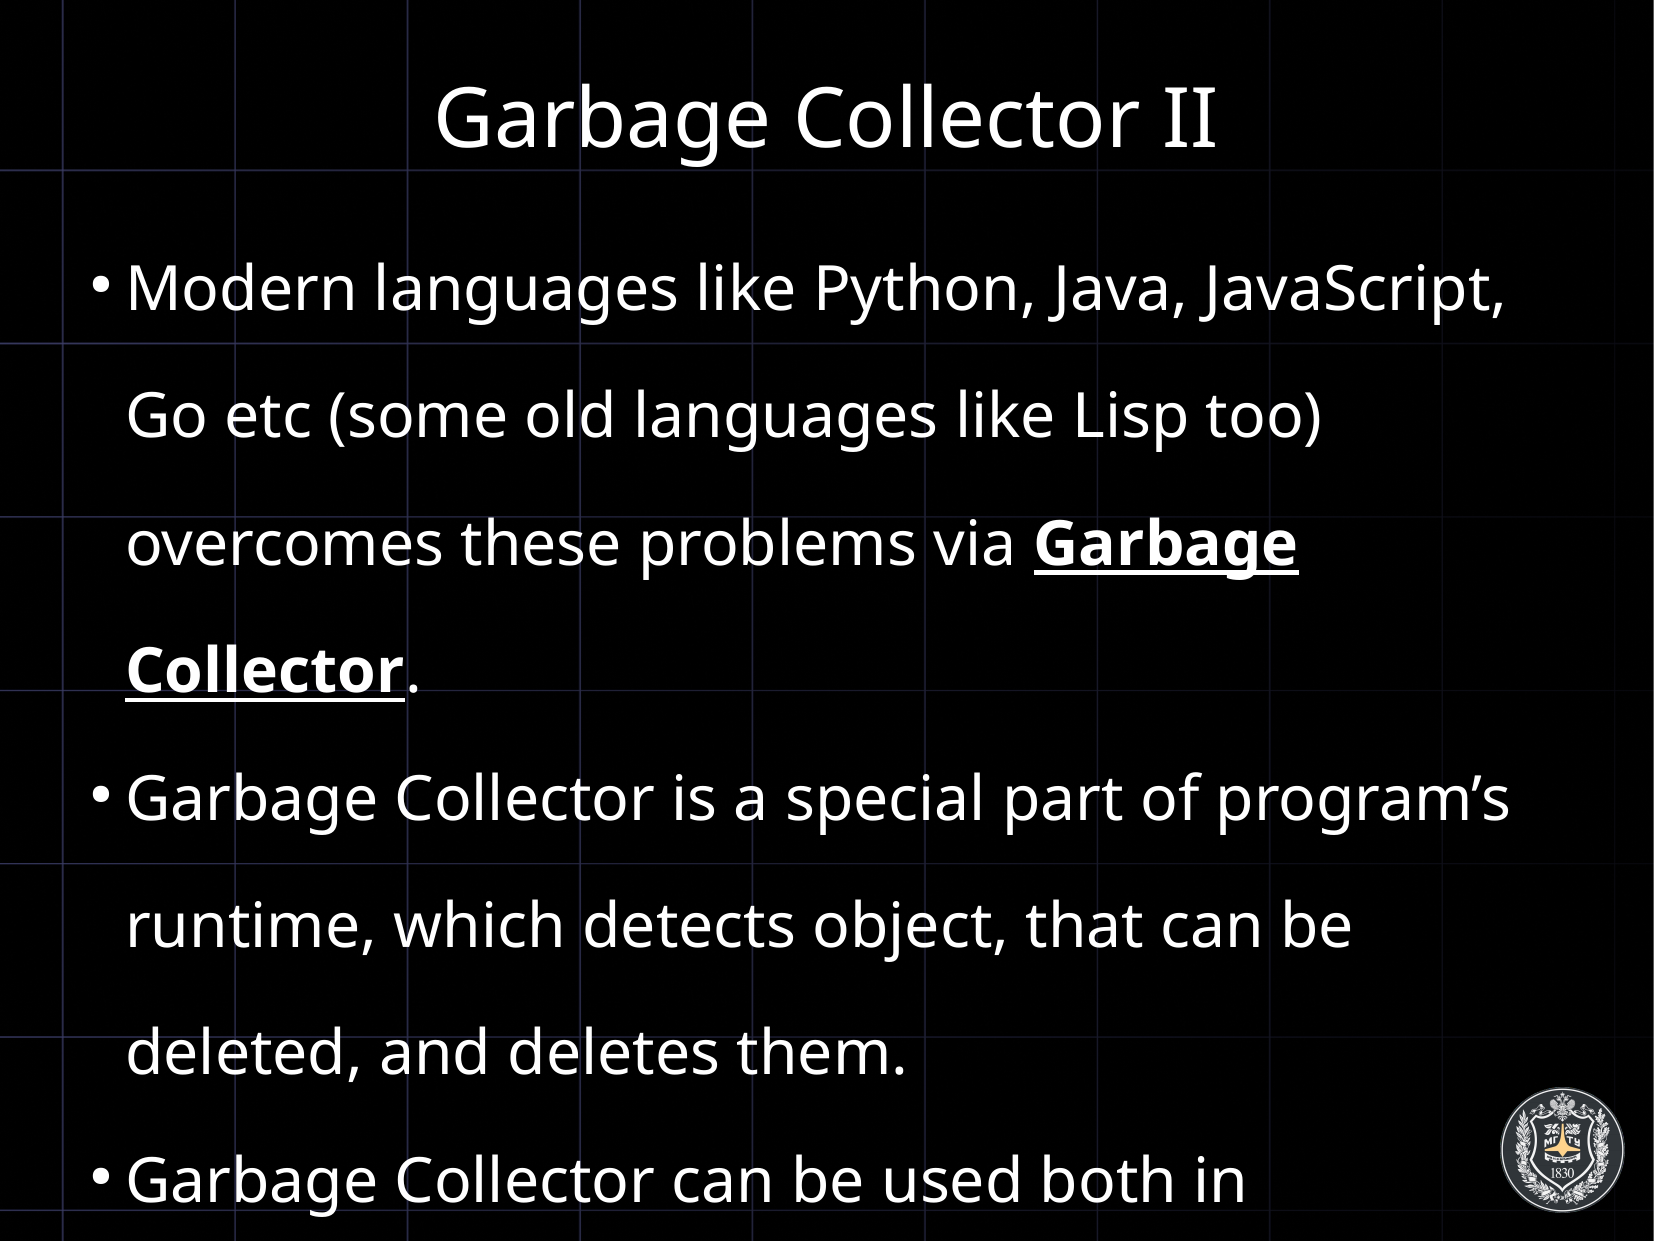

# Garbage Collector II
Modern languages like Python, Java, JavaScript, Go etc (some old languages like Lisp too) overcomes these problems via Garbage Collector.
Garbage Collector is a special part of program’s runtime, which detects object, that can be deleted, and deletes them.
Garbage Collector can be used both in interpreted and compiled programming languages. In interpreted programming languages its a part of interpreter, in compiled – part of a program.